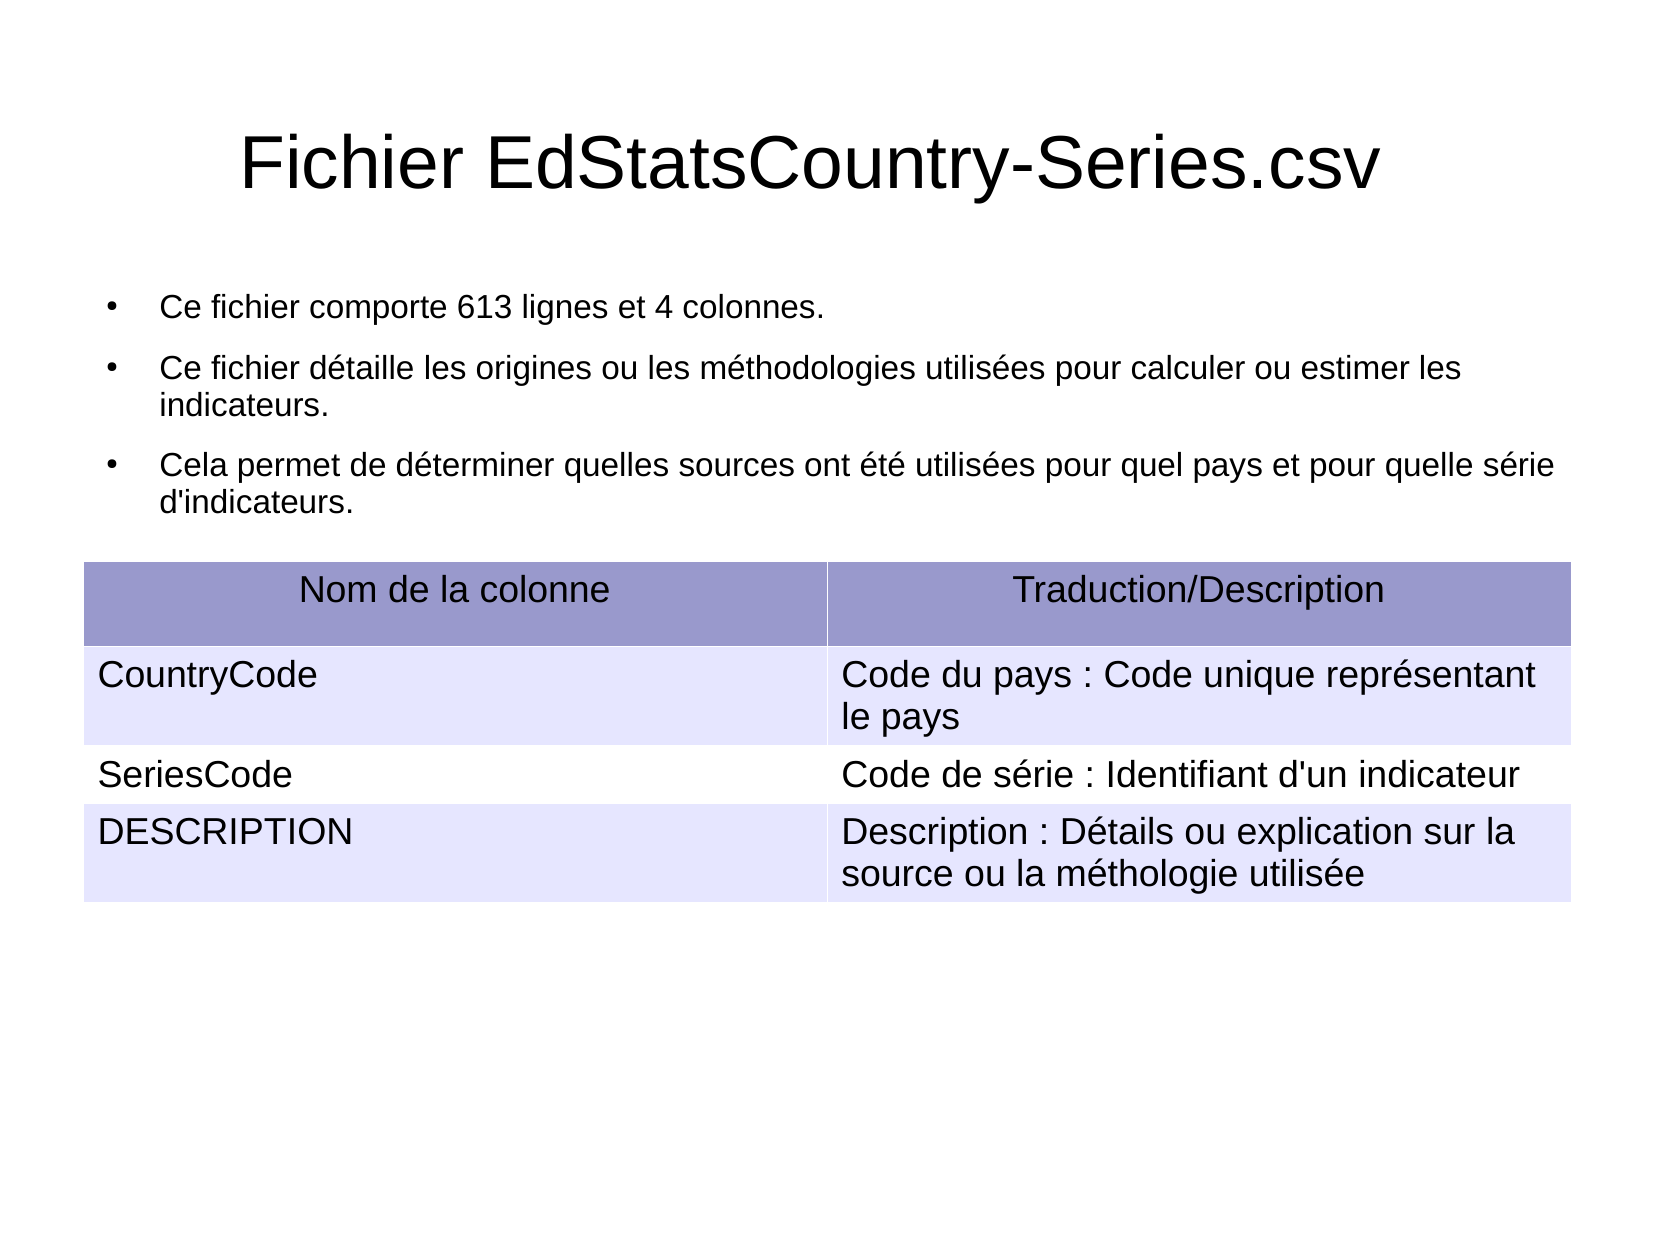

# Fichier EdStatsCountry-Series.csv
Ce fichier comporte 613 lignes et 4 colonnes.
Ce fichier détaille les origines ou les méthodologies utilisées pour calculer ou estimer les indicateurs.
Cela permet de déterminer quelles sources ont été utilisées pour quel pays et pour quelle série d'indicateurs.
| Nom de la colonne | Traduction/Description |
| --- | --- |
| CountryCode | Code du pays : Code unique représentant le pays |
| SeriesCode | Code de série : Identifiant d'un indicateur |
| DESCRIPTION | Description : Détails ou explication sur la source ou la méthologie utilisée |